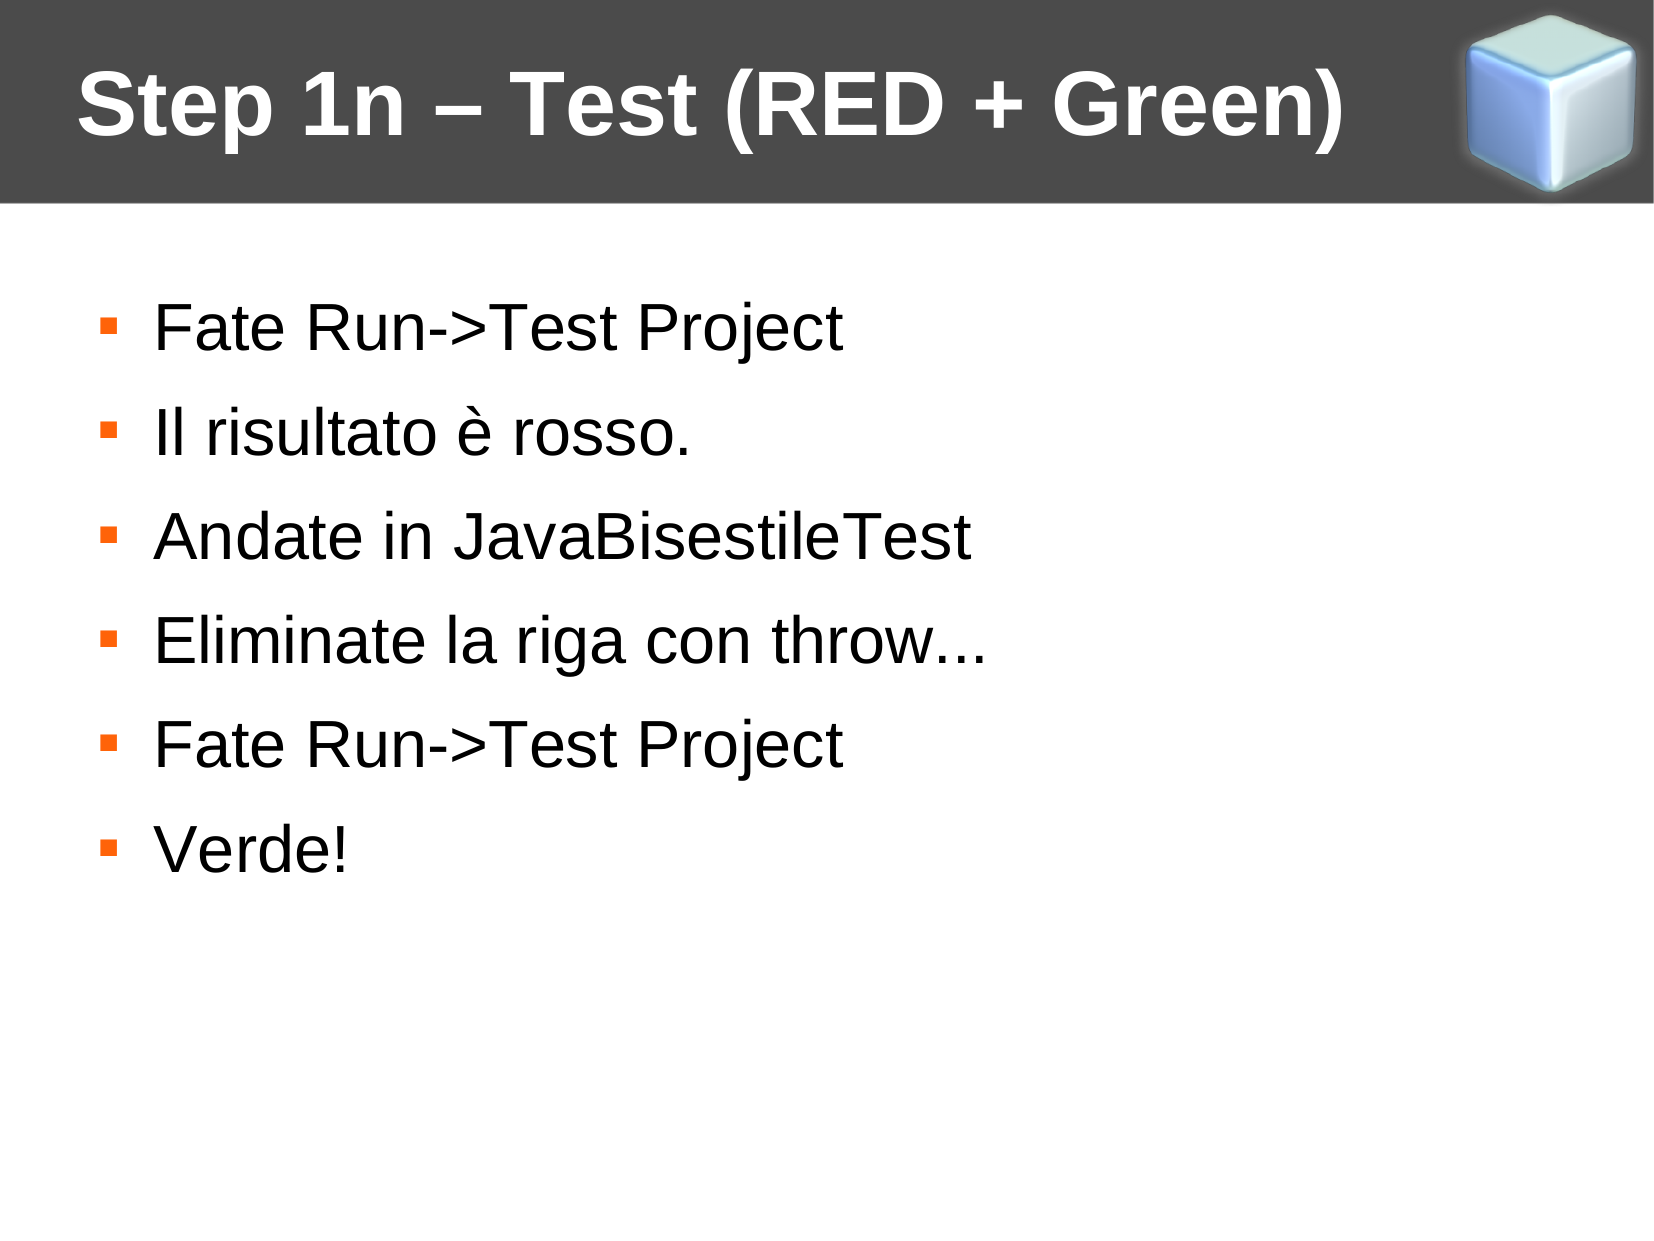

# Step 1n – Test (RED + Green)
Fate Run->Test Project
Il risultato è rosso.
Andate in JavaBisestileTest
Eliminate la riga con throw...
Fate Run->Test Project
Verde!